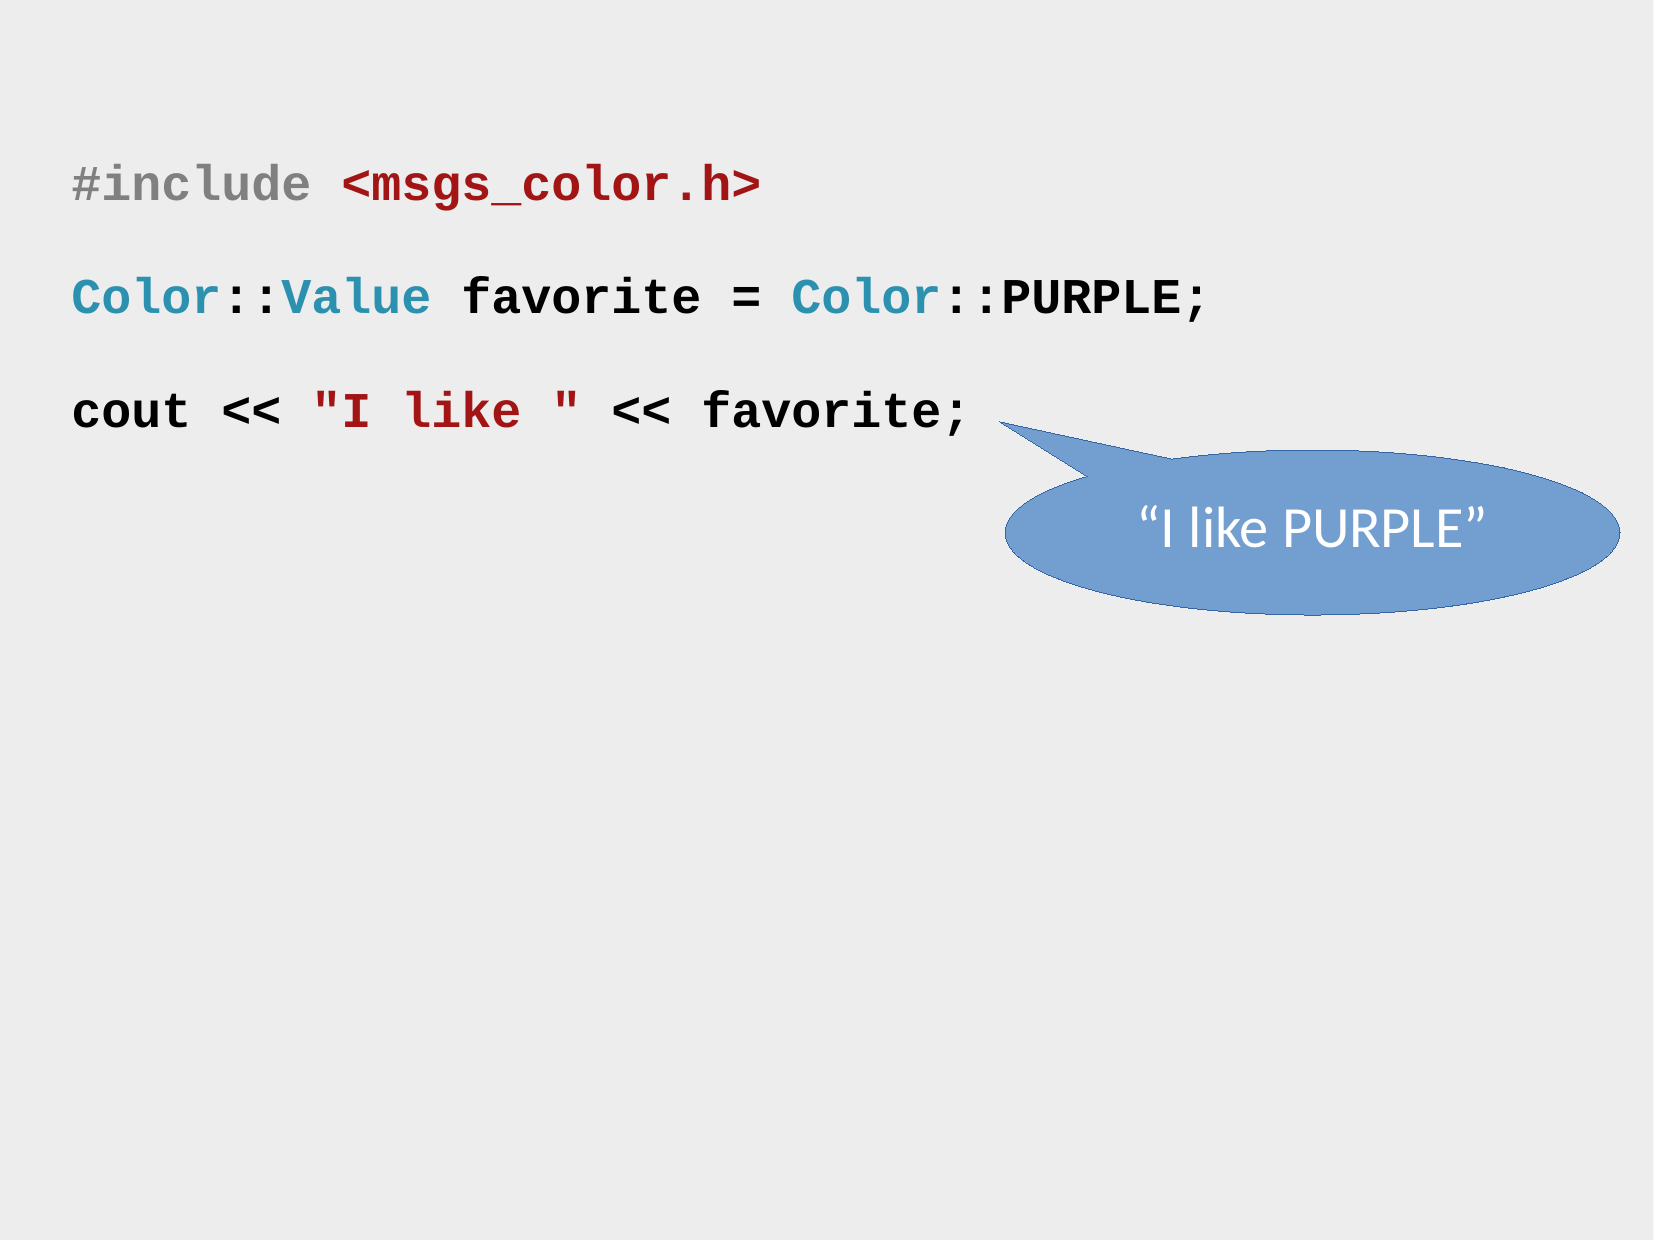

#include <msgs_color.h>
Color::Value favorite = Color::PURPLE;
cout << "I like " << favorite;
“I like PURPLE”